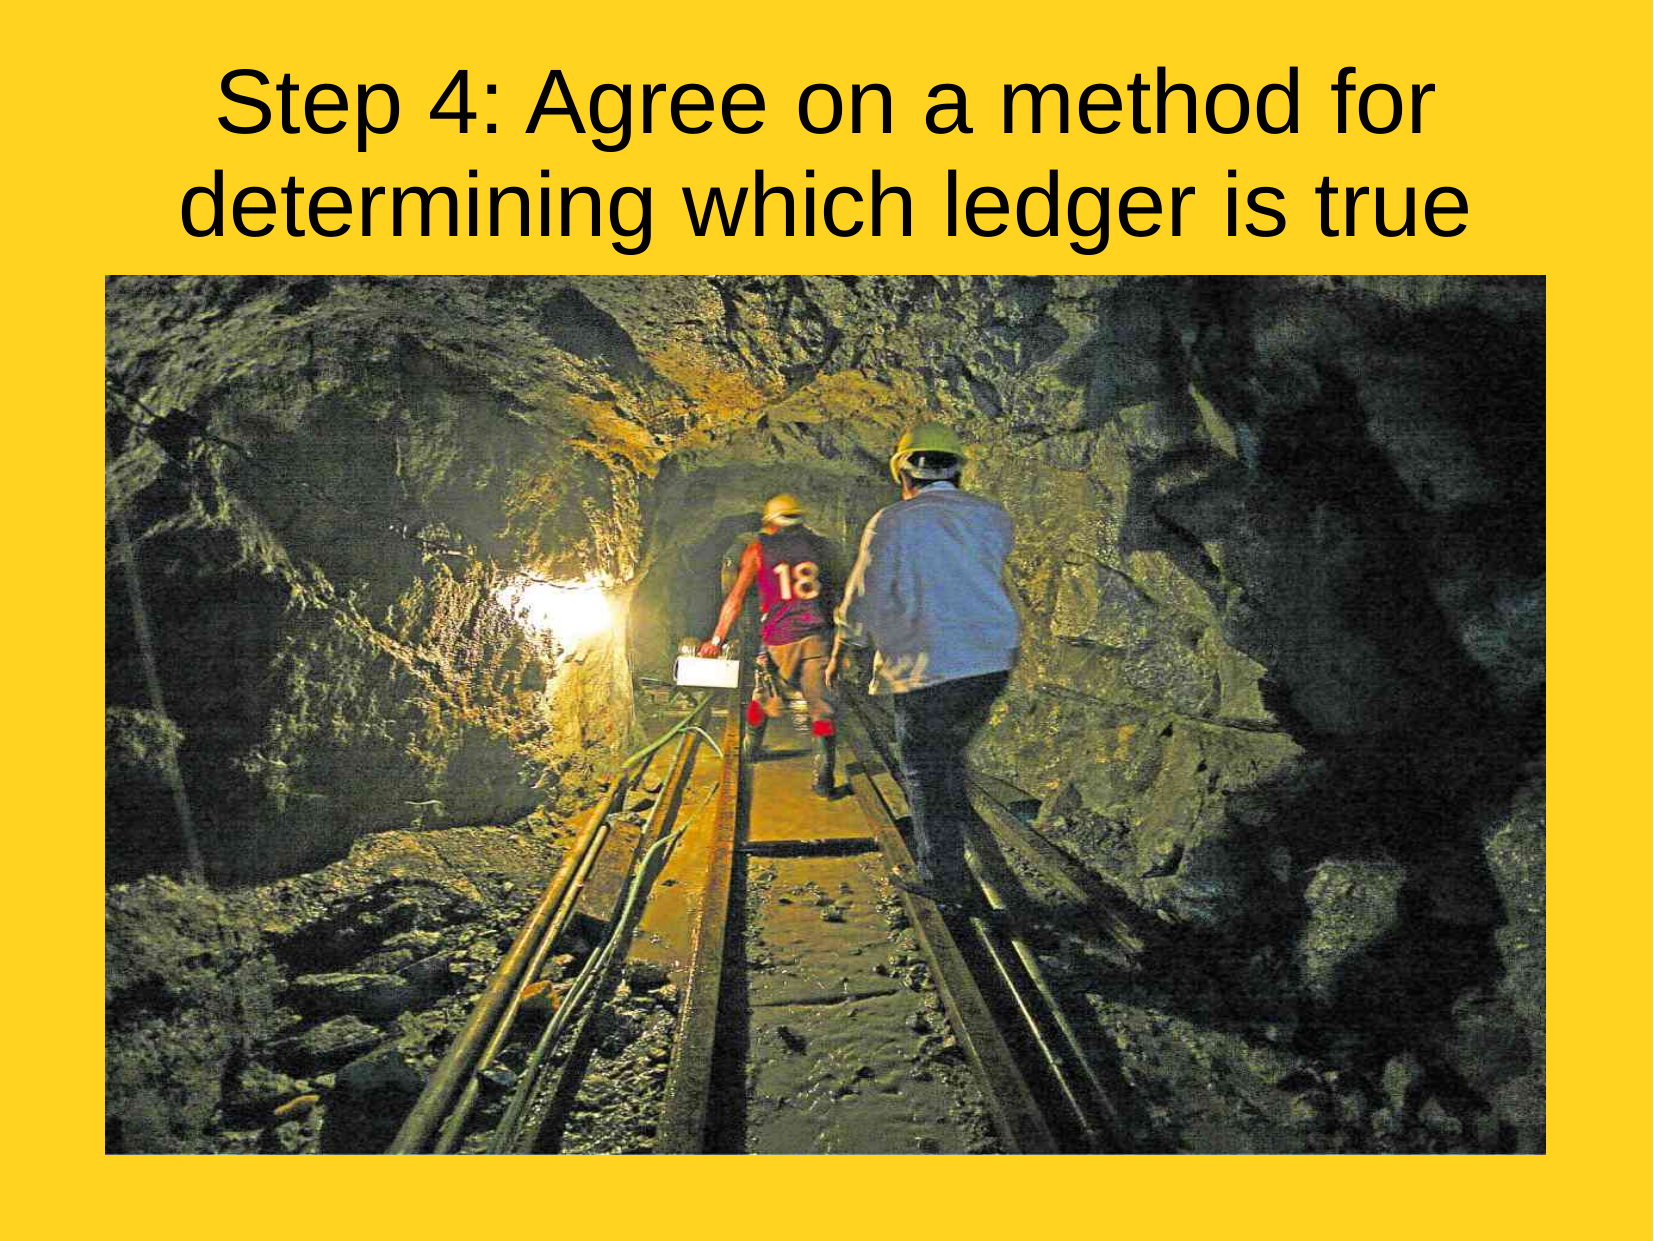

# Step 4: Agree on a method for determining which ledger is true